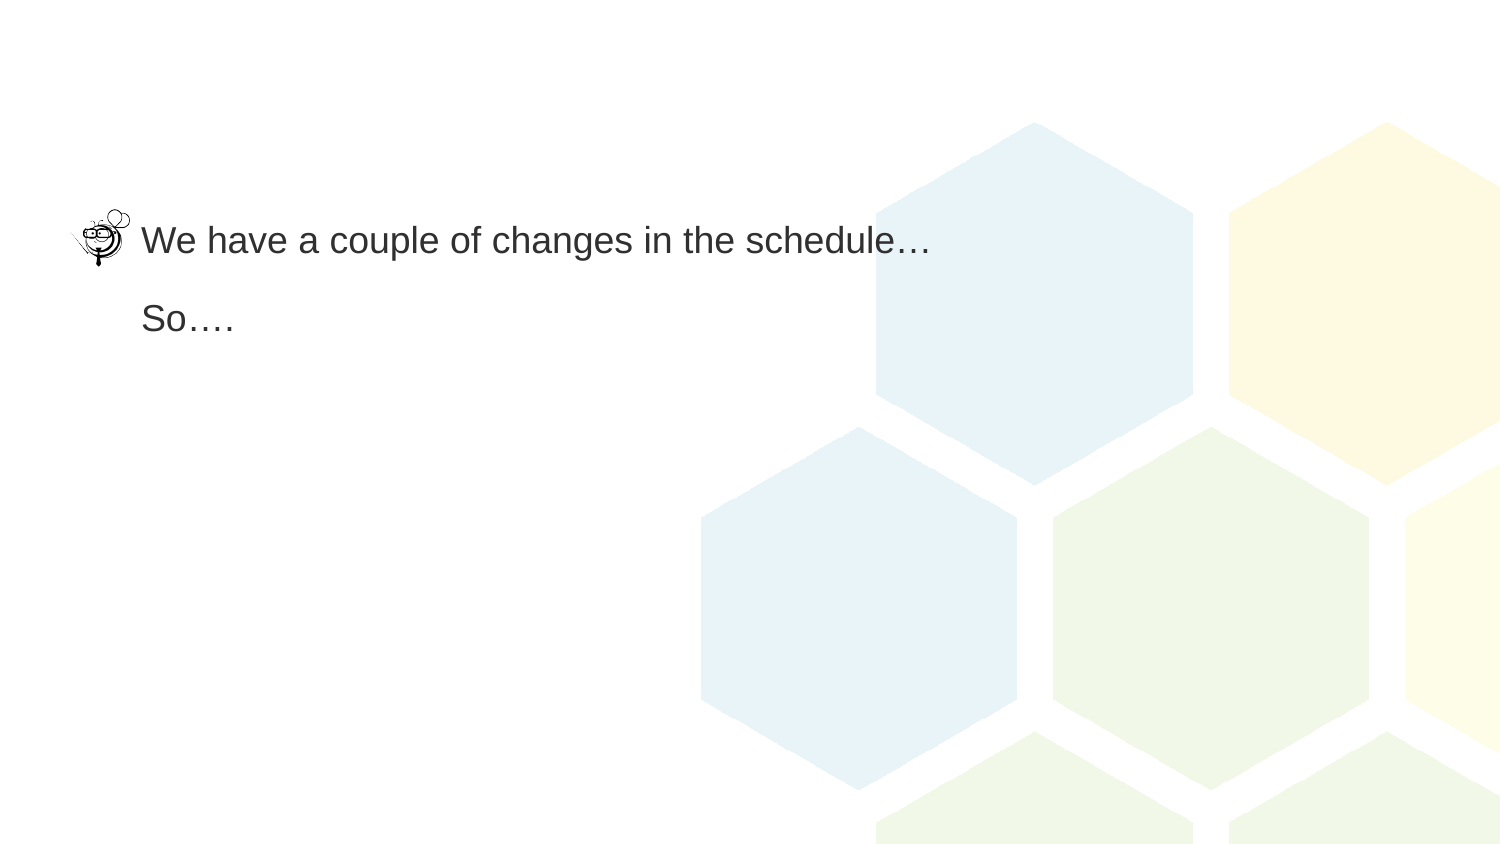

#
We have a couple of changes in the schedule…
So….